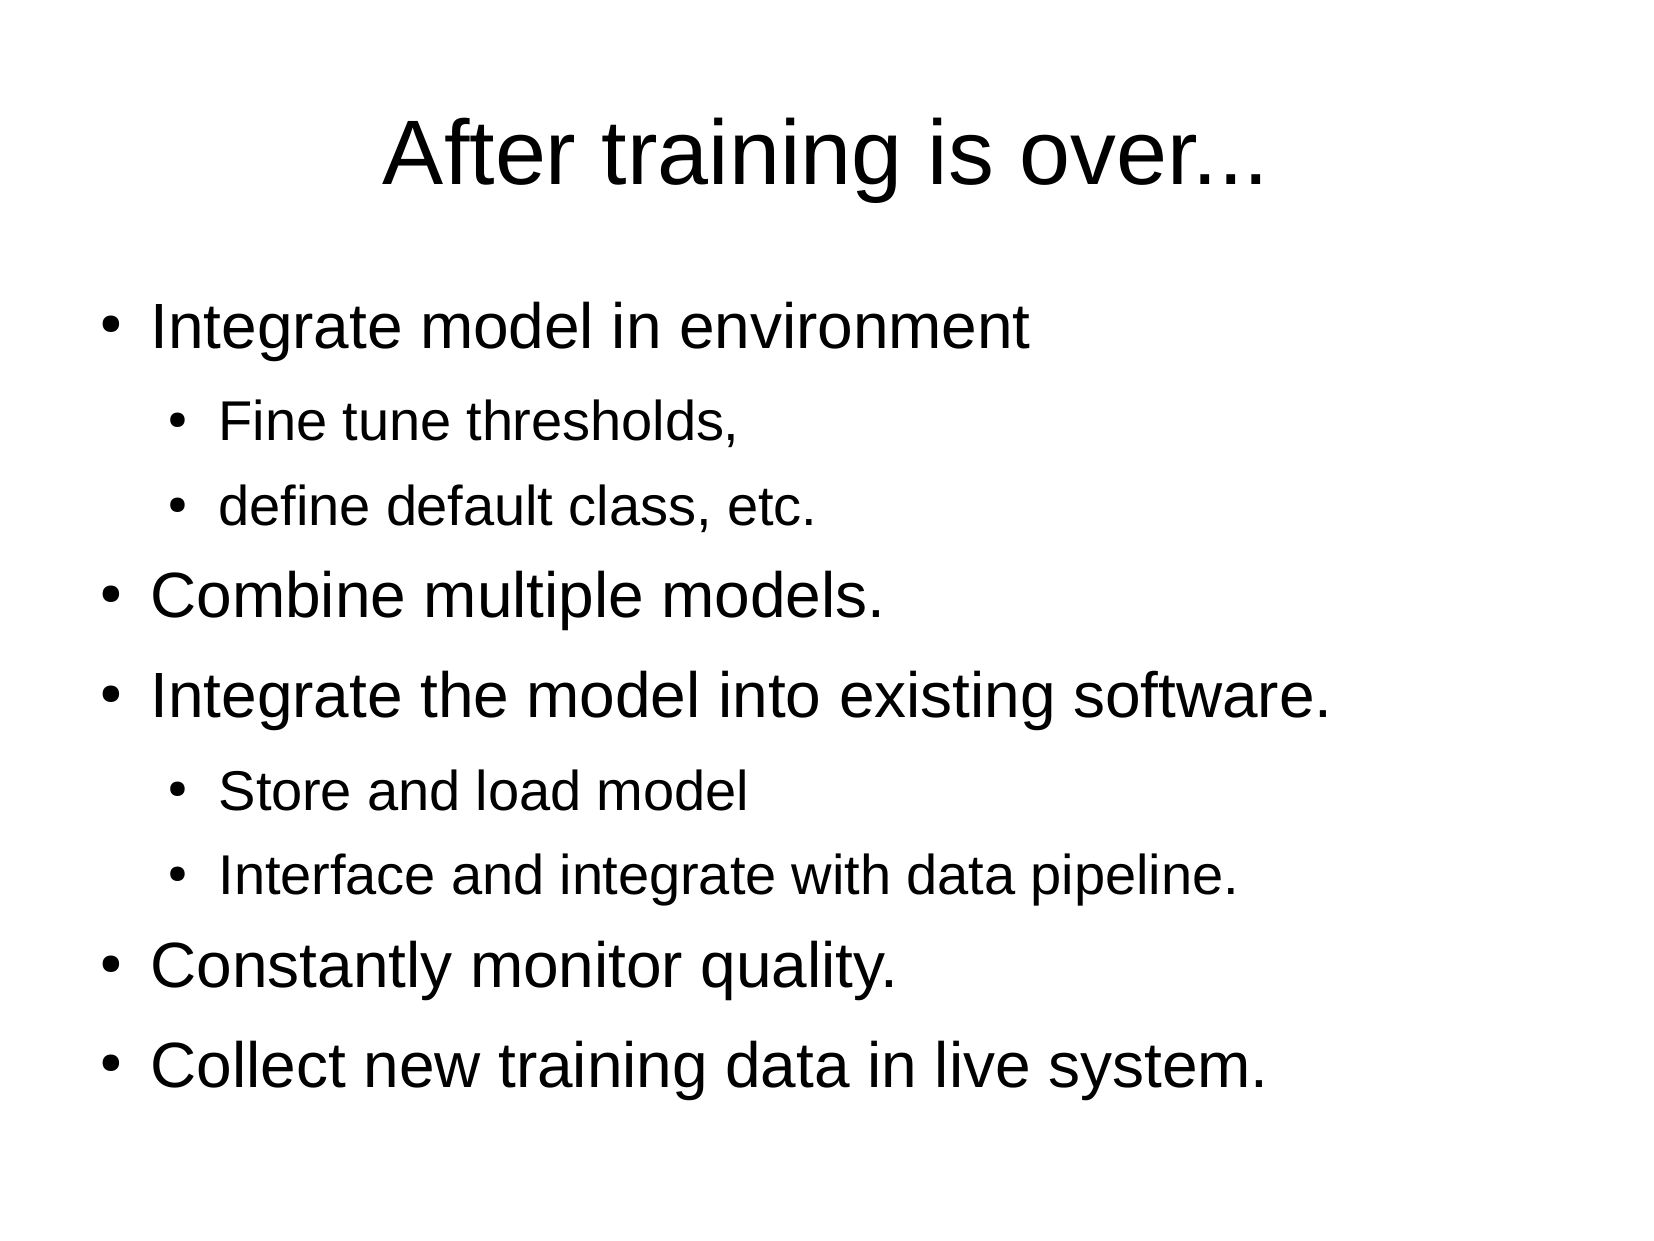

# After training is over...
Integrate model in environment
Fine tune thresholds,
define default class, etc.
Combine multiple models.
Integrate the model into existing software.
Store and load model
Interface and integrate with data pipeline.
Constantly monitor quality.
Collect new training data in live system.